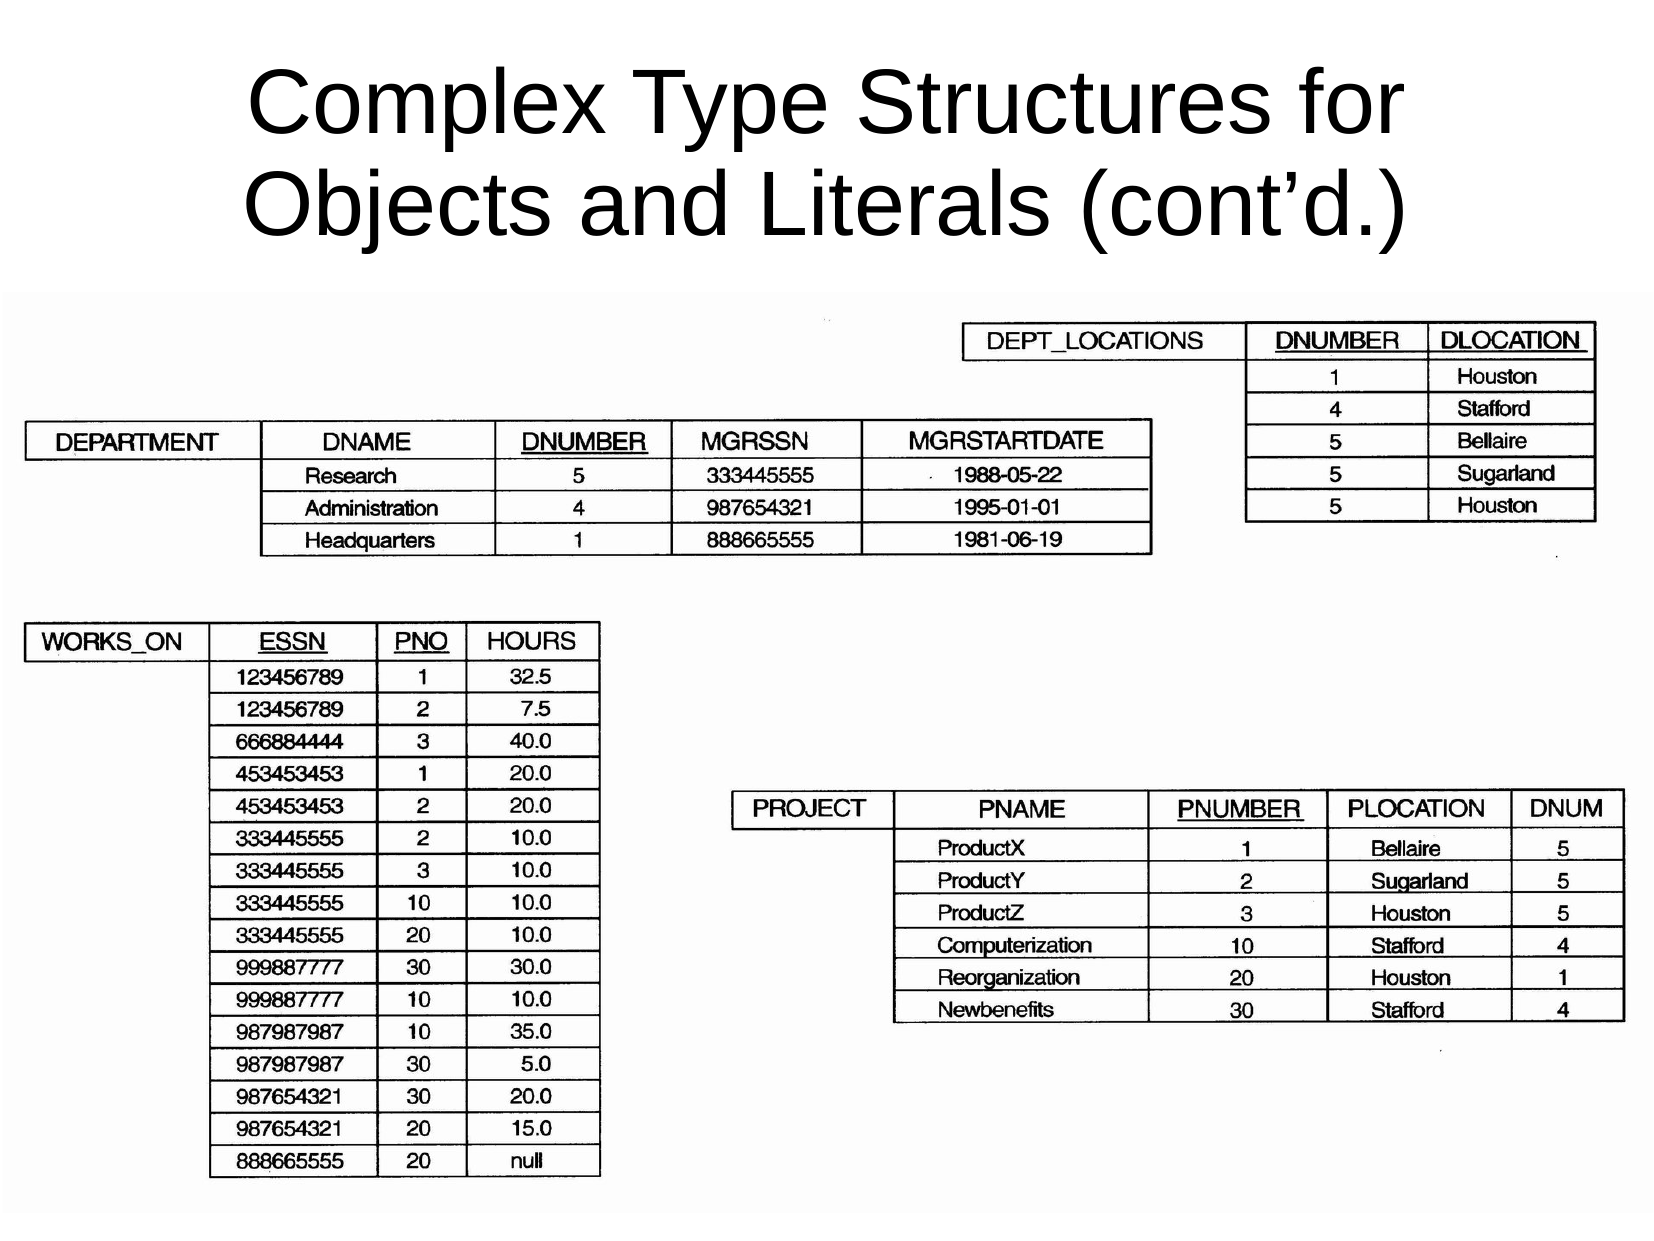

# Complex Type Structures for Objects and Literals (cont’d.)